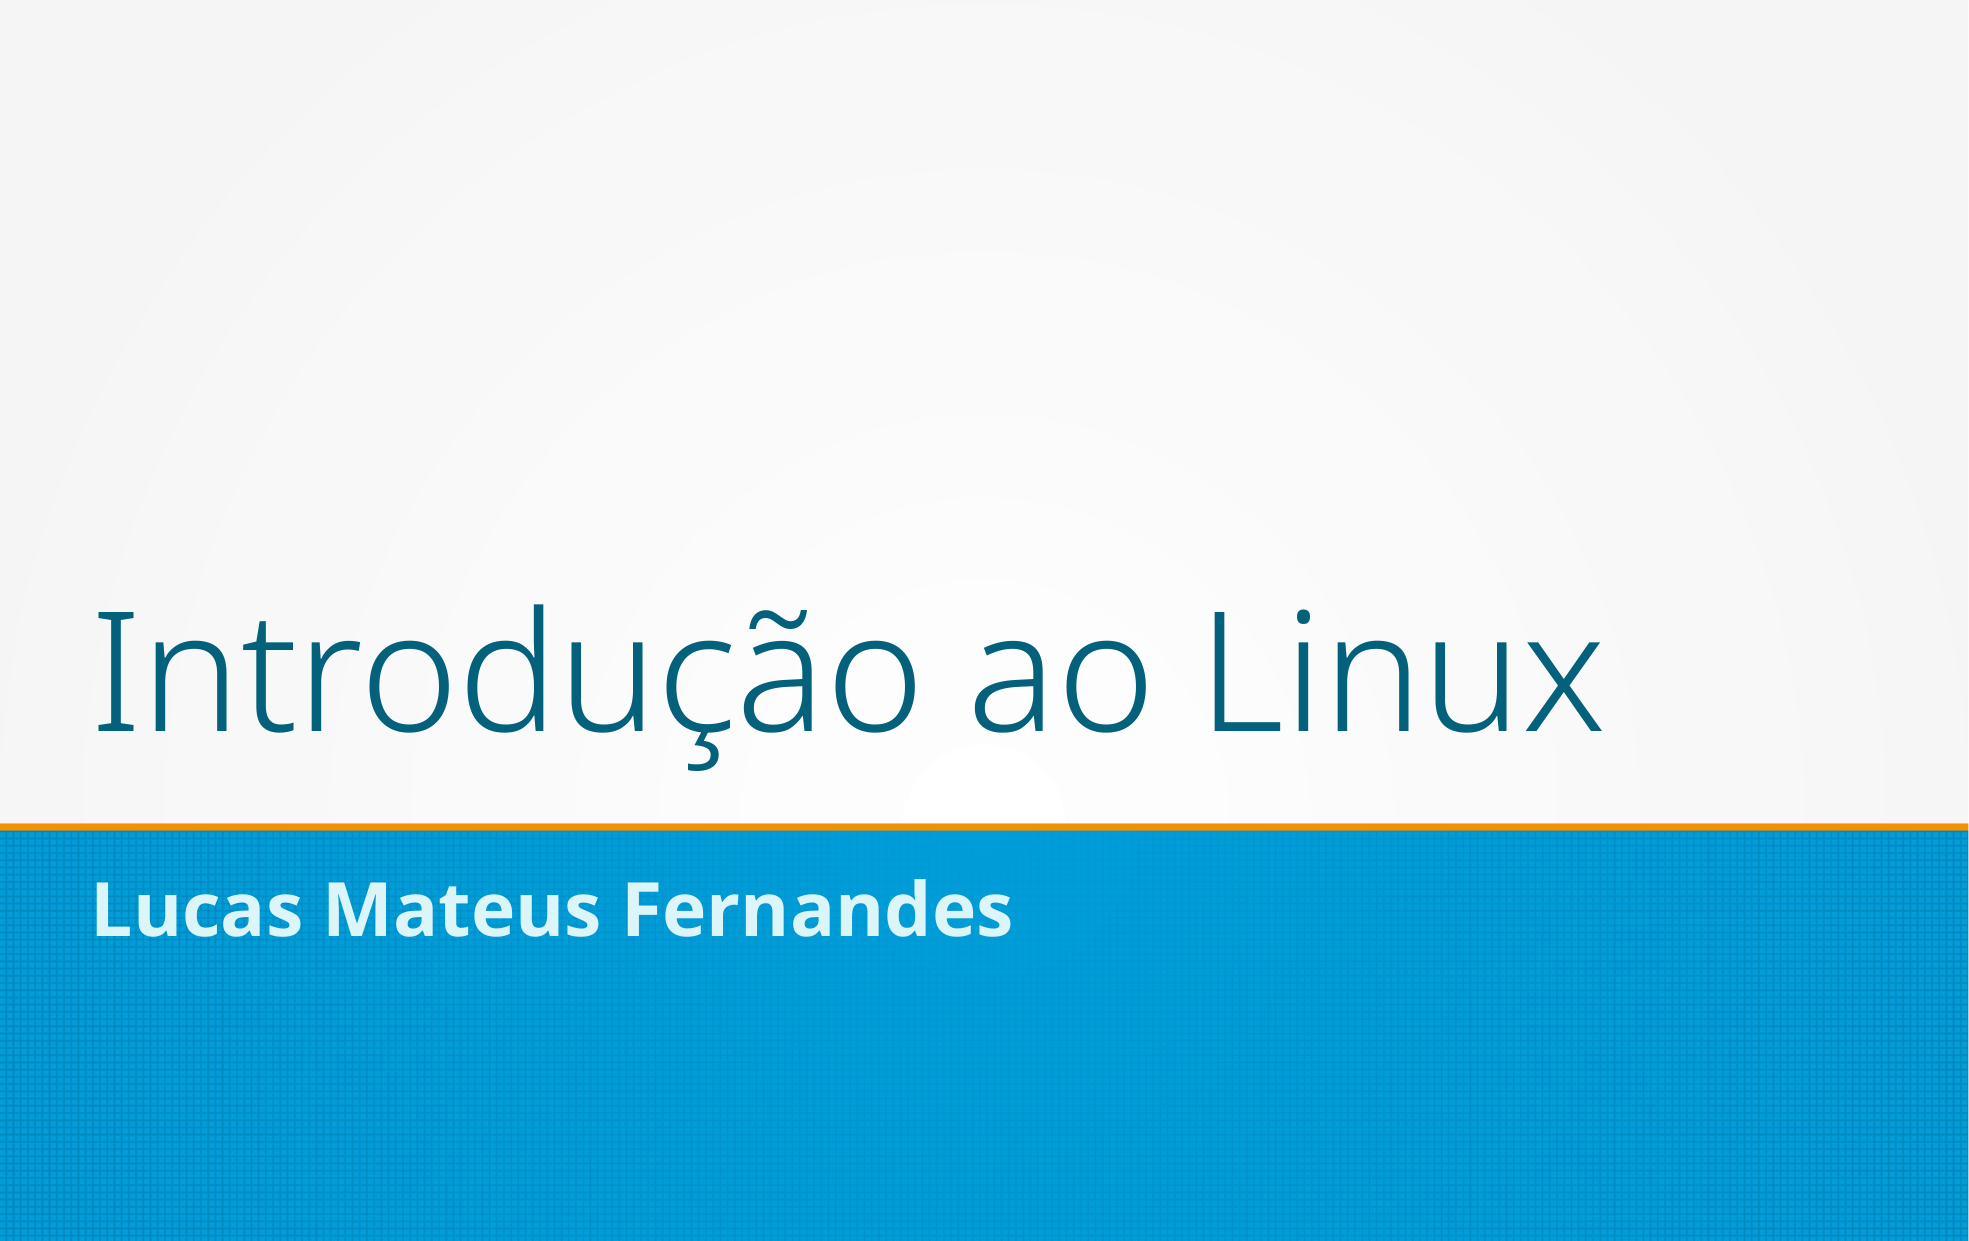

# Introdução ao Linux
Lucas Mateus Fernandes